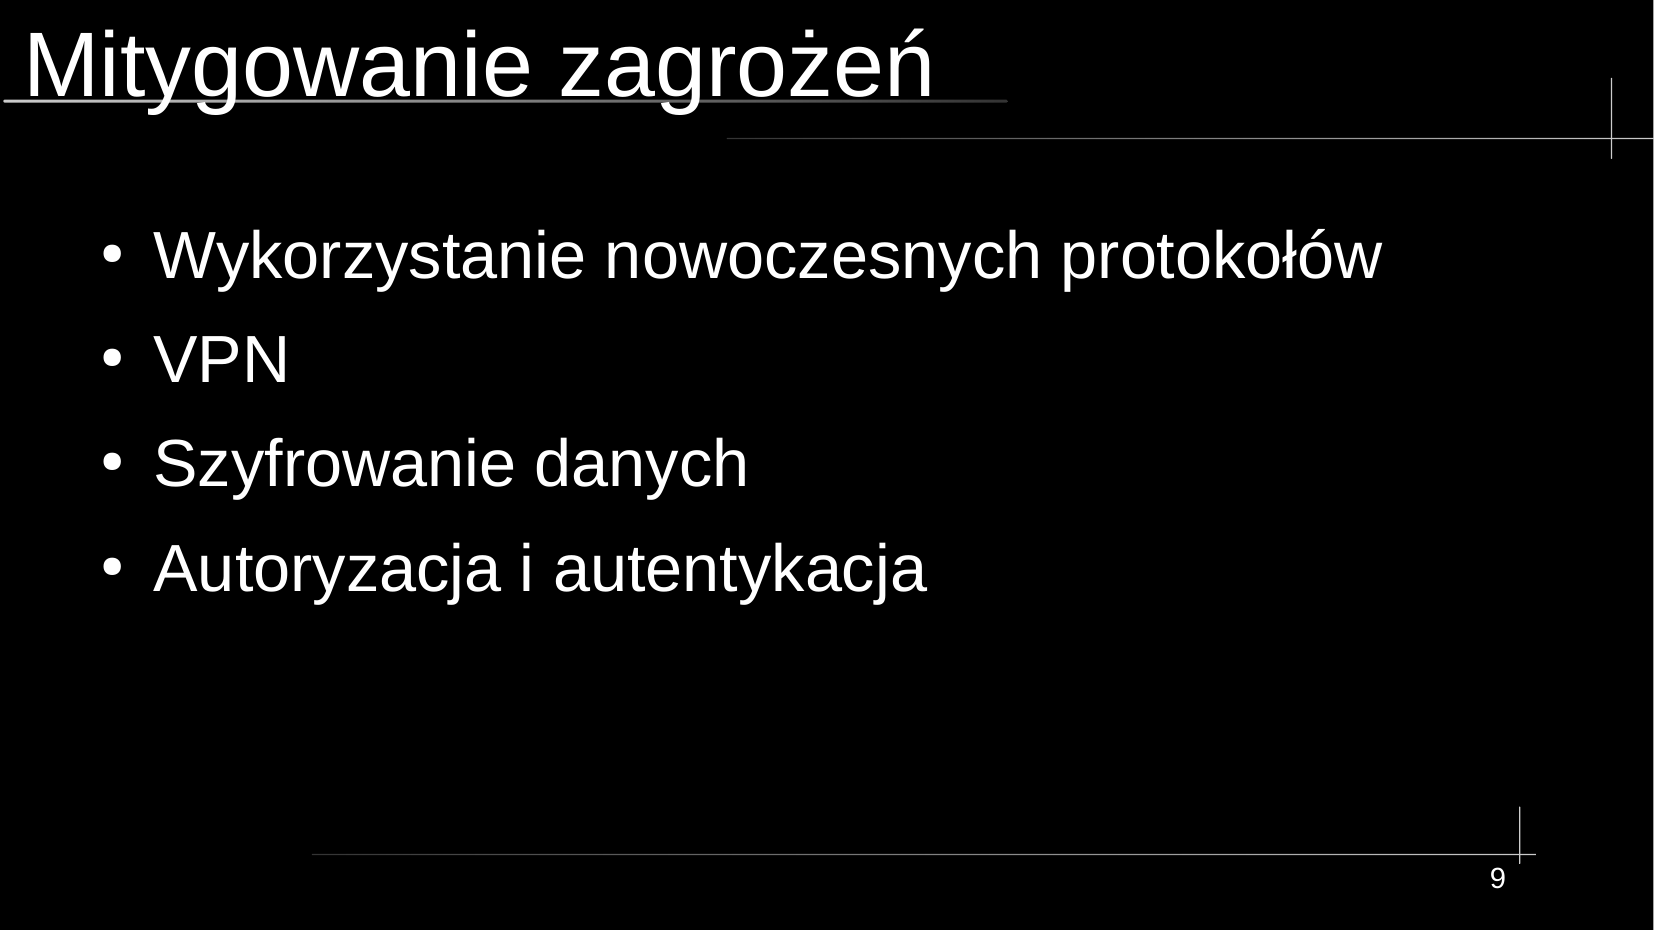

# Mitygowanie zagrożeń
Wykorzystanie nowoczesnych protokołów
VPN
Szyfrowanie danych
Autoryzacja i autentykacja
9